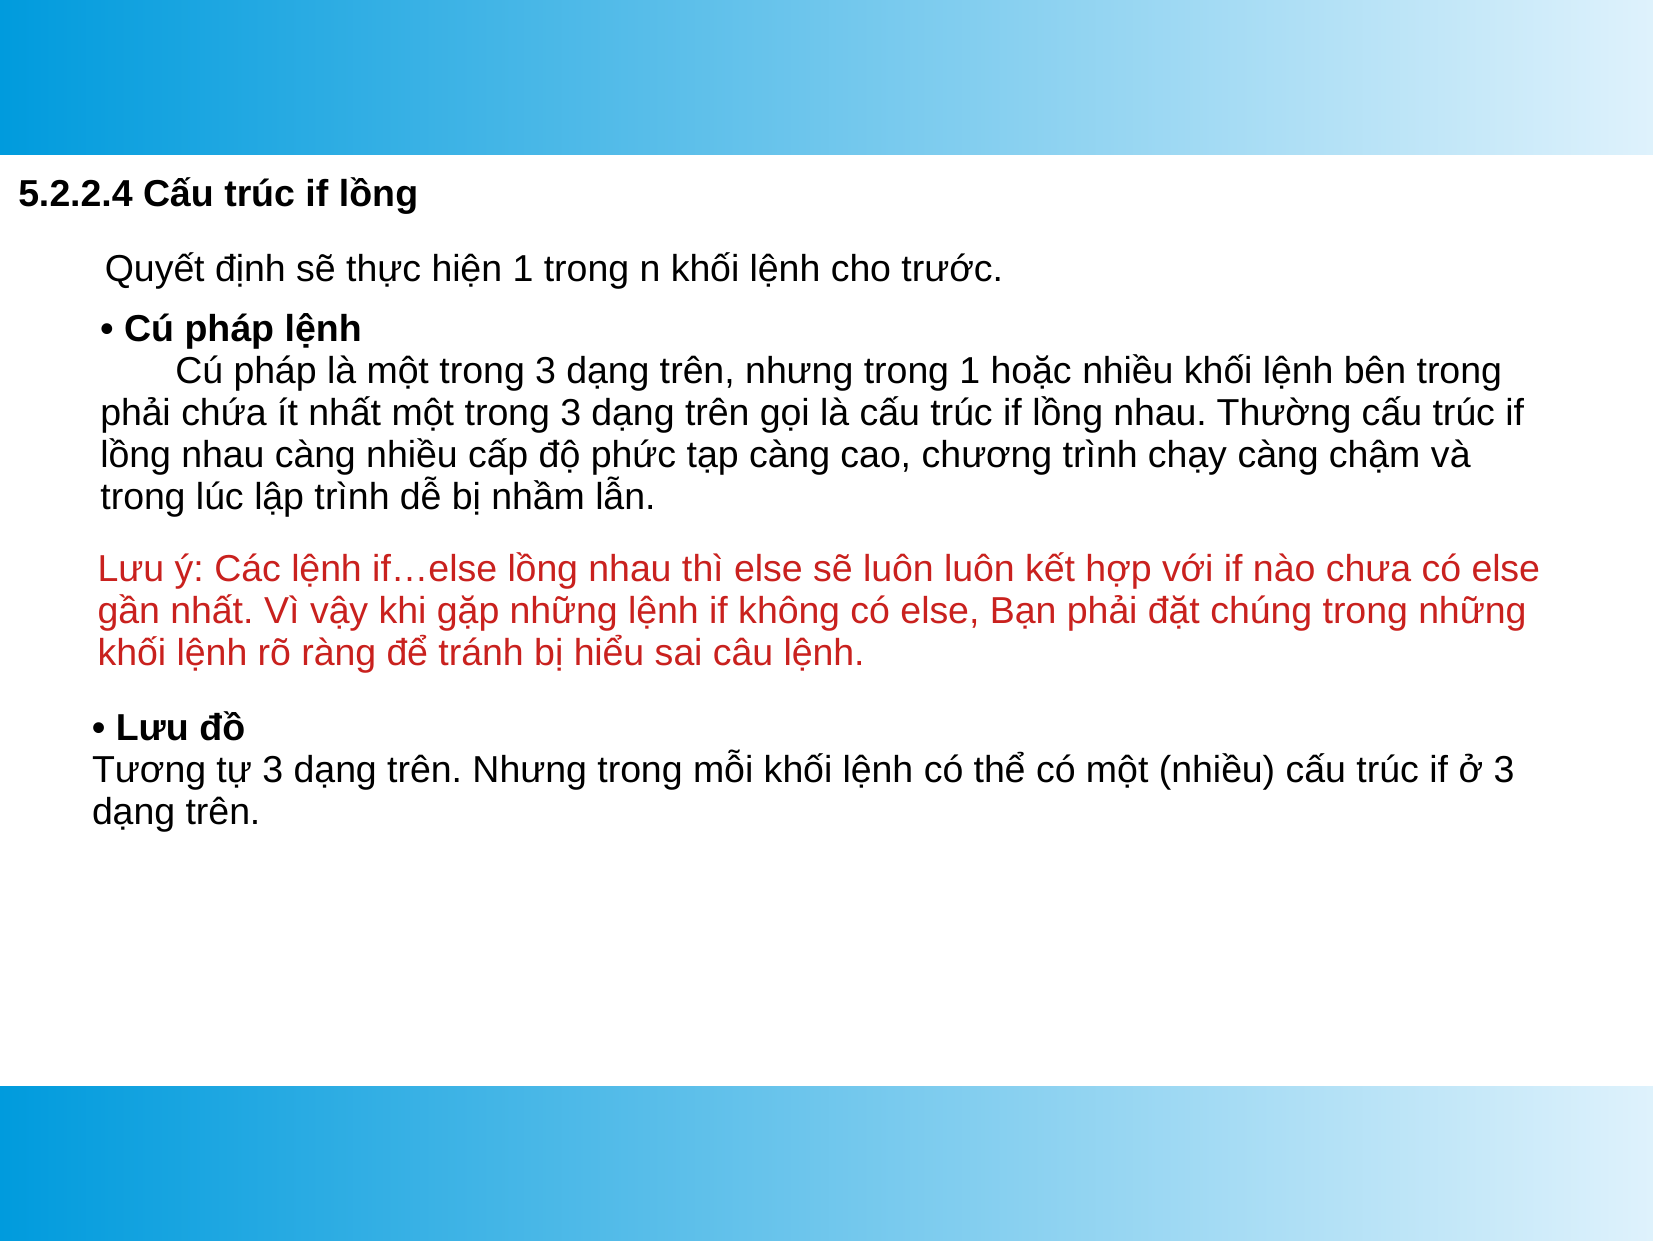

5.2.2.4 Cấu trúc if lồng
Quyết định sẽ thực hiện 1 trong n khối lệnh cho trước.
• Cú pháp lệnh
	Cú pháp là một trong 3 dạng trên, nhưng trong 1 hoặc nhiều khối lệnh bên trong phải chứa ít nhất một trong 3 dạng trên gọi là cấu trúc if lồng nhau. Thường cấu trúc if lồng nhau càng nhiều cấp độ phức tạp càng cao, chương trình chạy càng chậm và trong lúc lập trình dễ bị nhầm lẫn.
Lưu ý: Các lệnh if…else lồng nhau thì else sẽ luôn luôn kết hợp với if nào chưa có else gần nhất. Vì vậy khi gặp những lệnh if không có else, Bạn phải đặt chúng trong những khối lệnh rõ ràng để tránh bị hiểu sai câu lệnh.
• Lưu đồ
Tương tự 3 dạng trên. Nhưng trong mỗi khối lệnh có thể có một (nhiều) cấu trúc if ở 3
dạng trên.